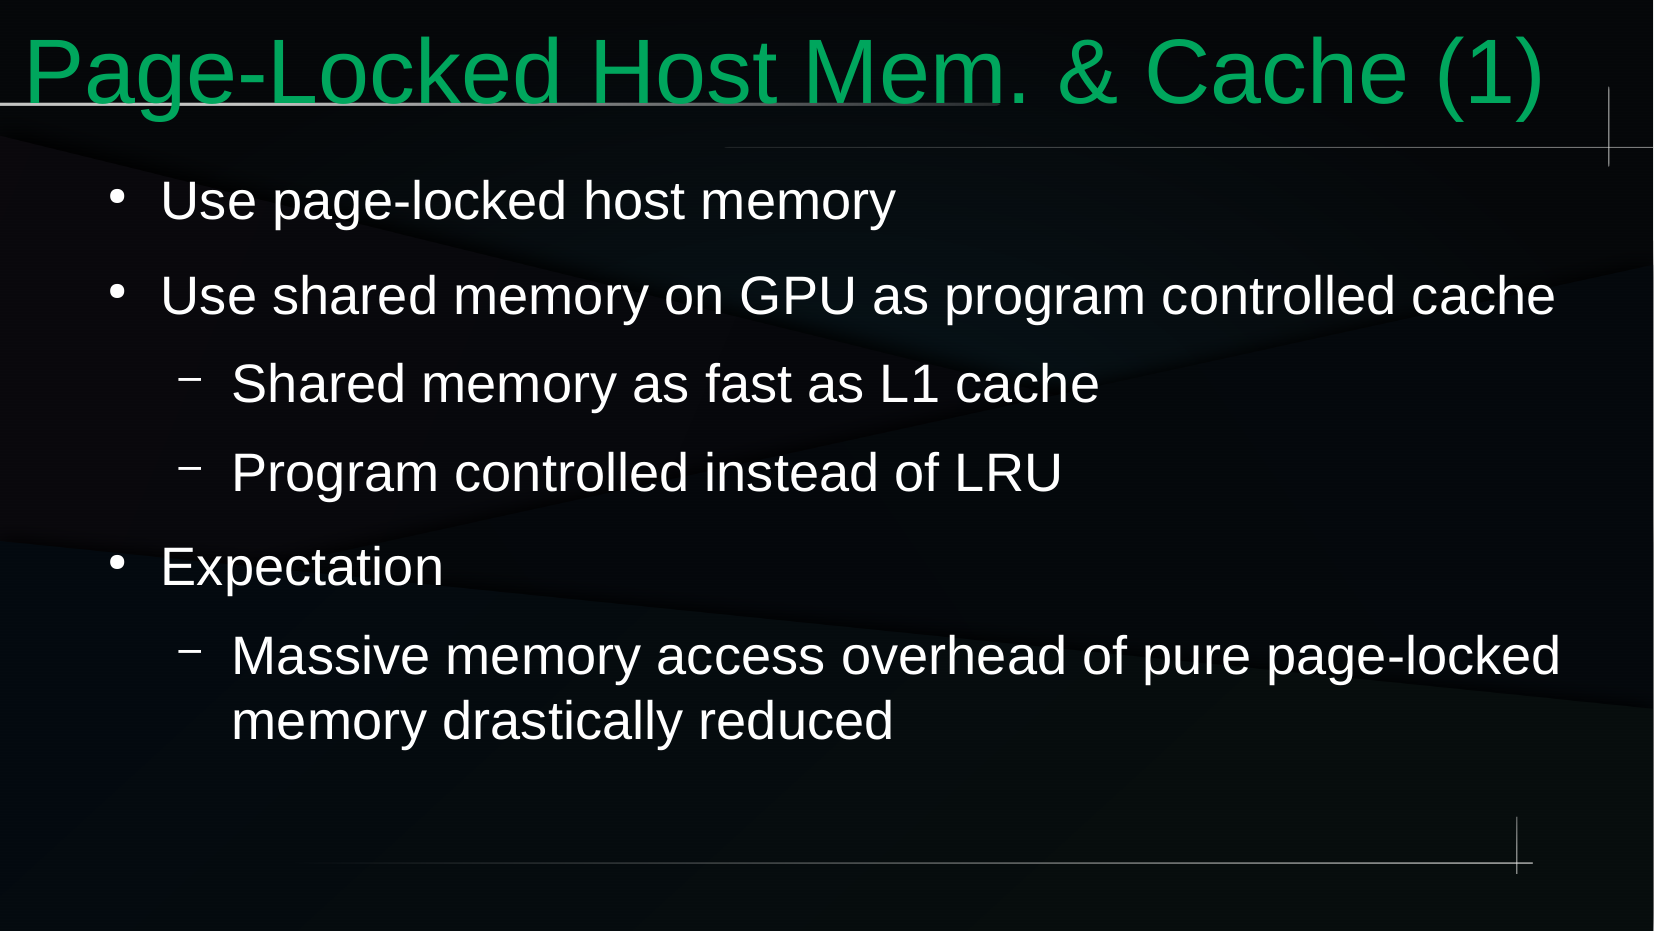

# Page-Locked Host Mem. & Cache (1)
Use page-locked host memory
Use shared memory on GPU as program controlled cache
Shared memory as fast as L1 cache
Program controlled instead of LRU
Expectation
Massive memory access overhead of pure page-locked memory drastically reduced